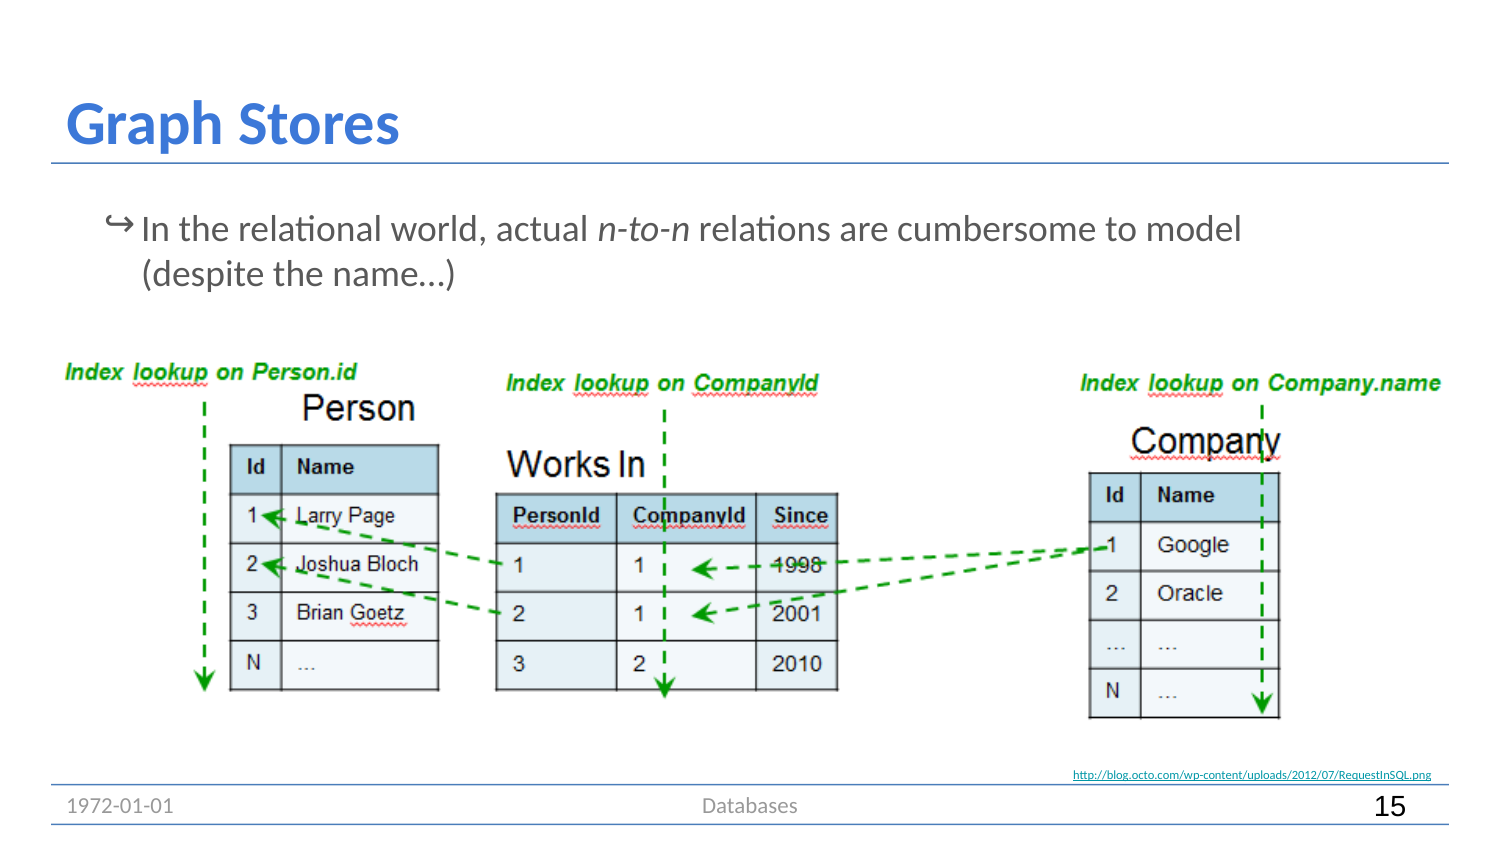

# Graph Stores
In the relational world, actual n-to-n relations are cumbersome to model
(despite the name…)
http://blog.octo.com/wp-content/uploads/2012/07/RequestInSQL.png